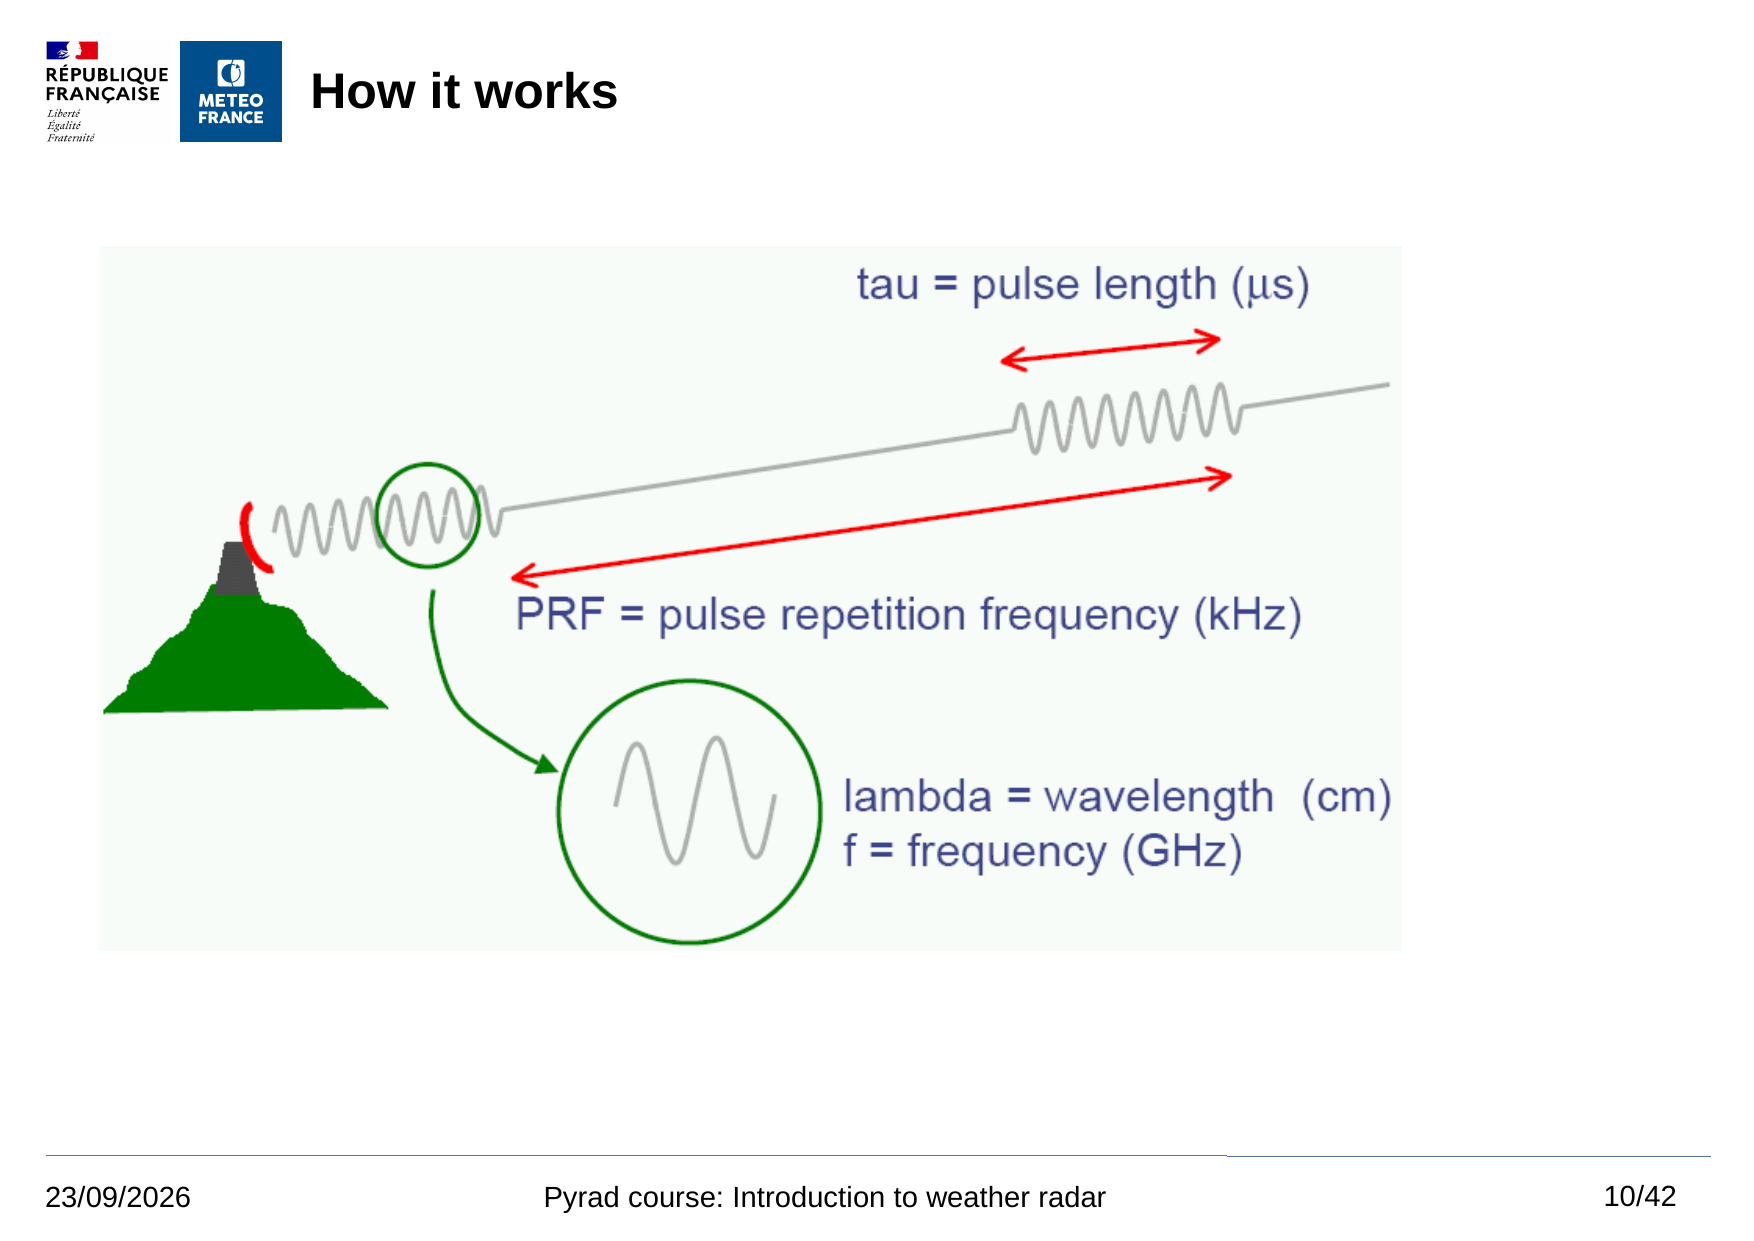

# How it works
10
Pyrad course: Introduction to weather radar